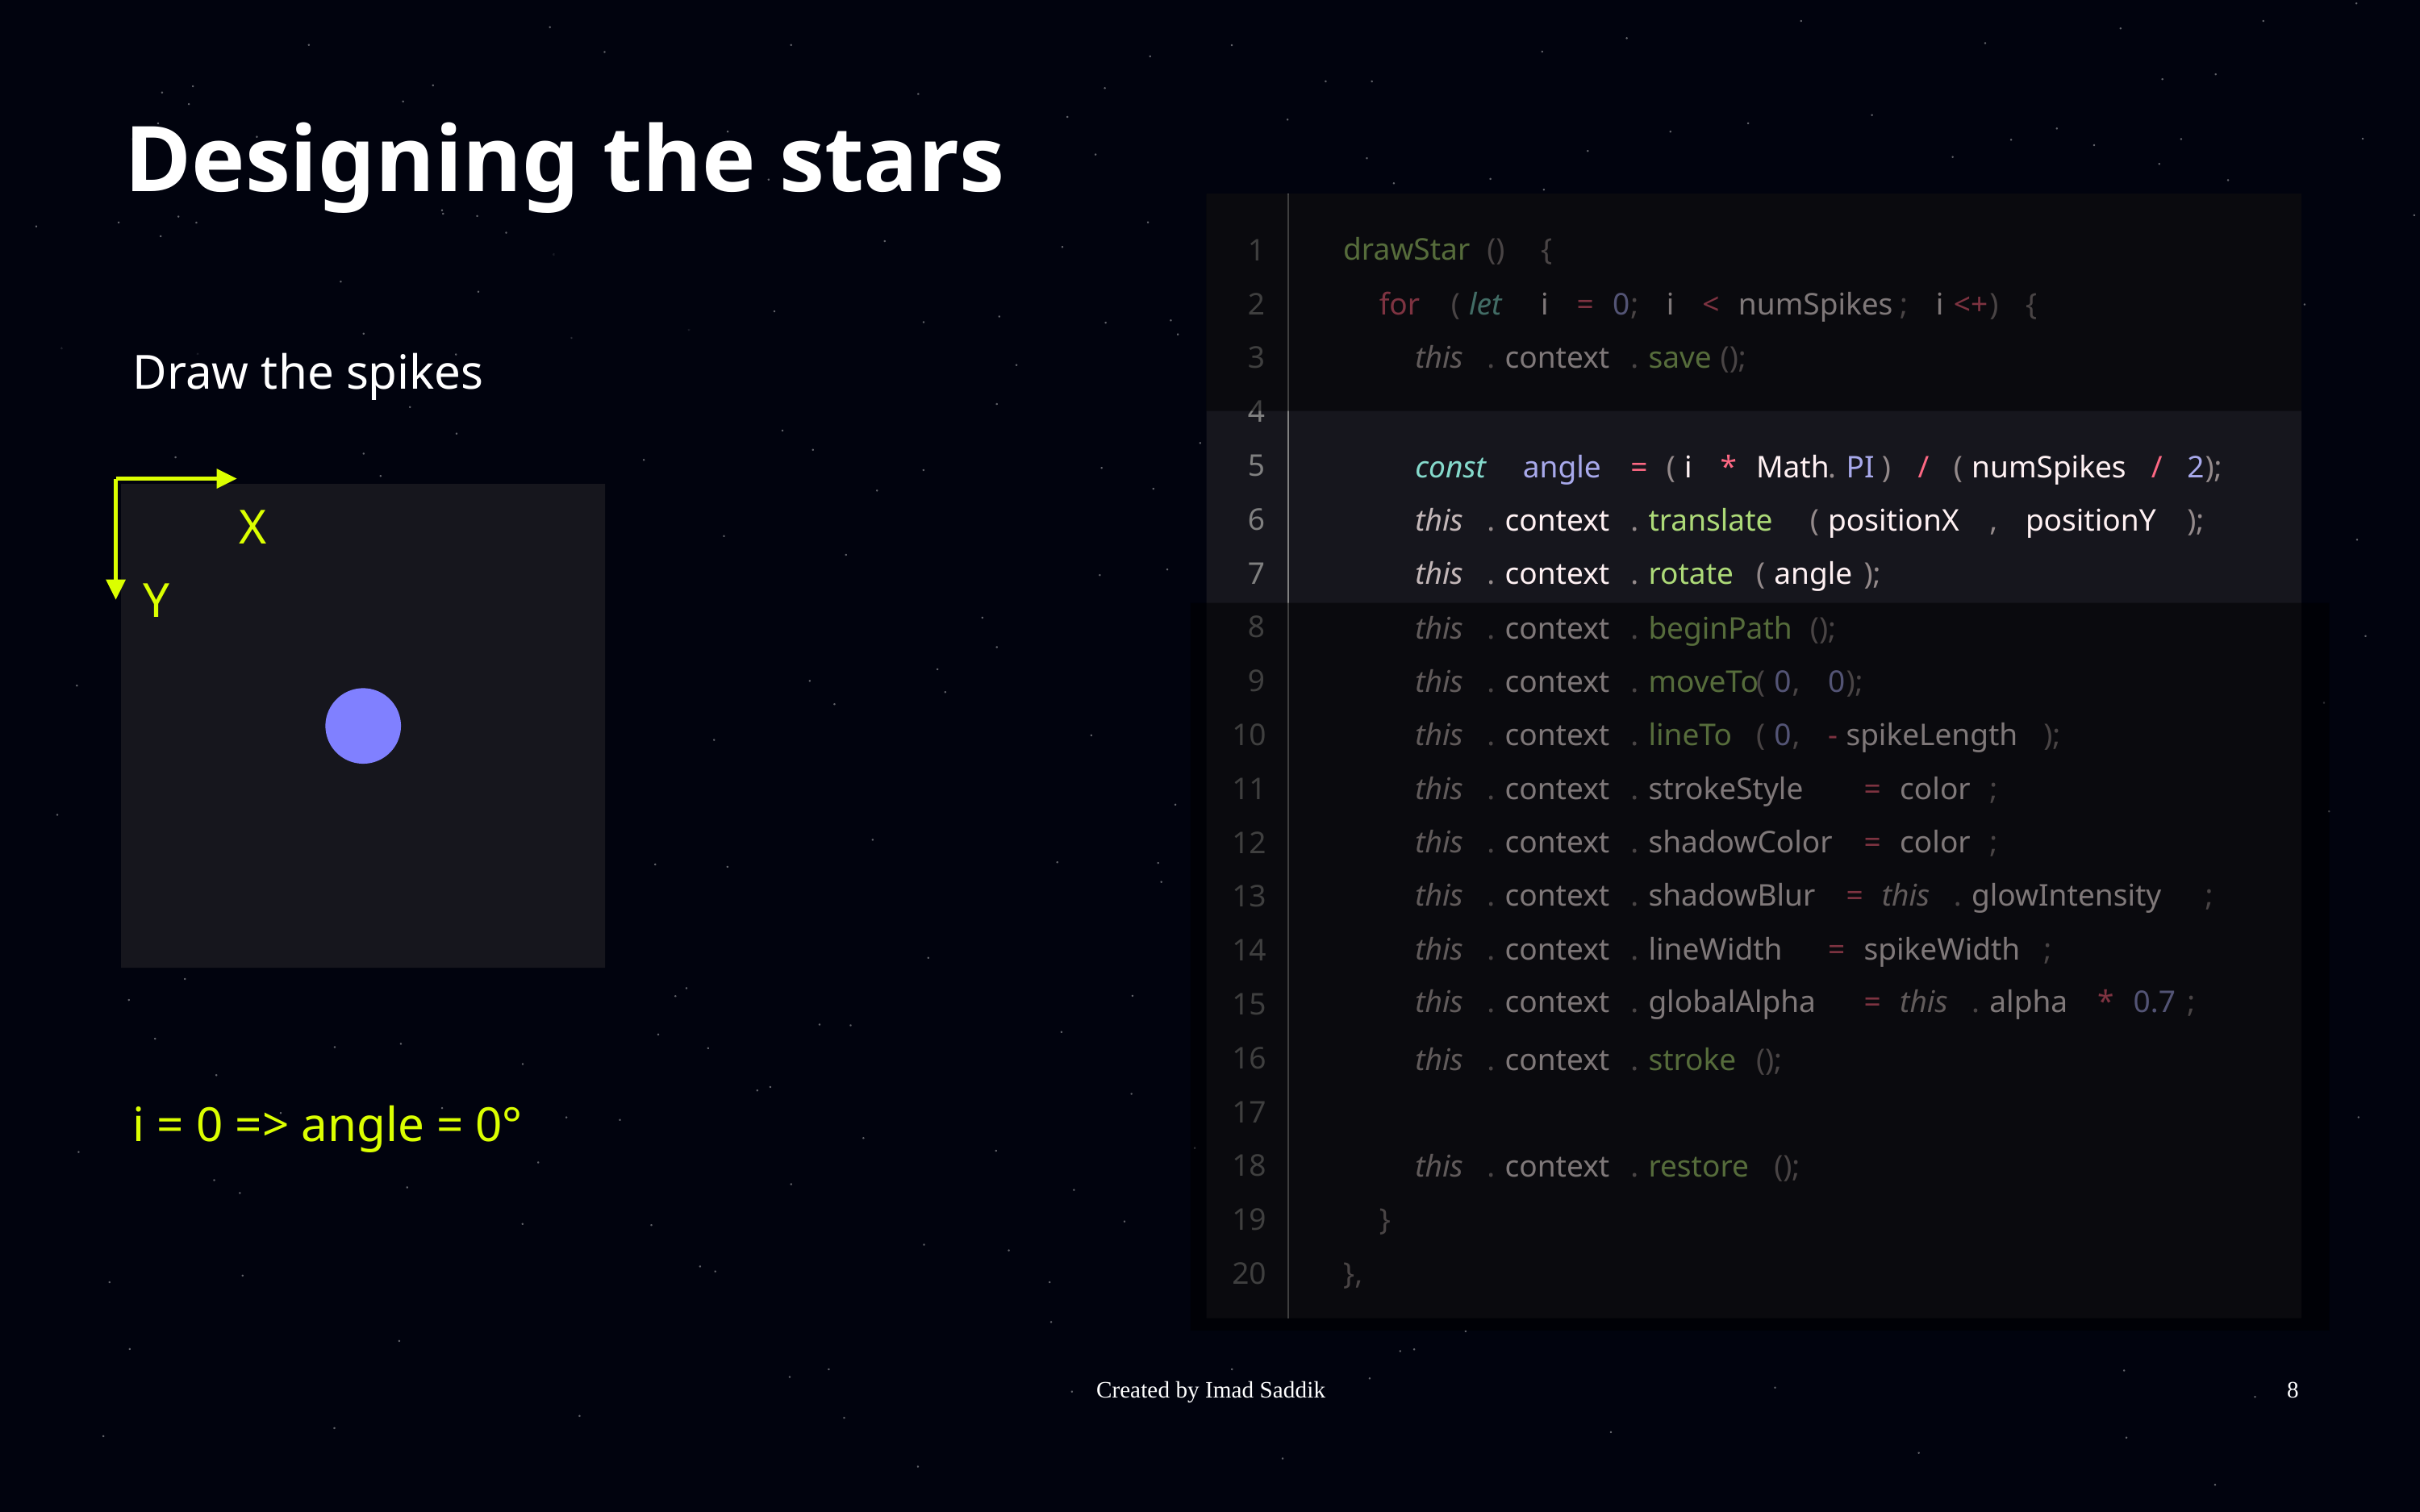

Designing the stars
Draw the spikes
X
Y
i = 0 => angle = 0°
Created by Imad Saddik
8